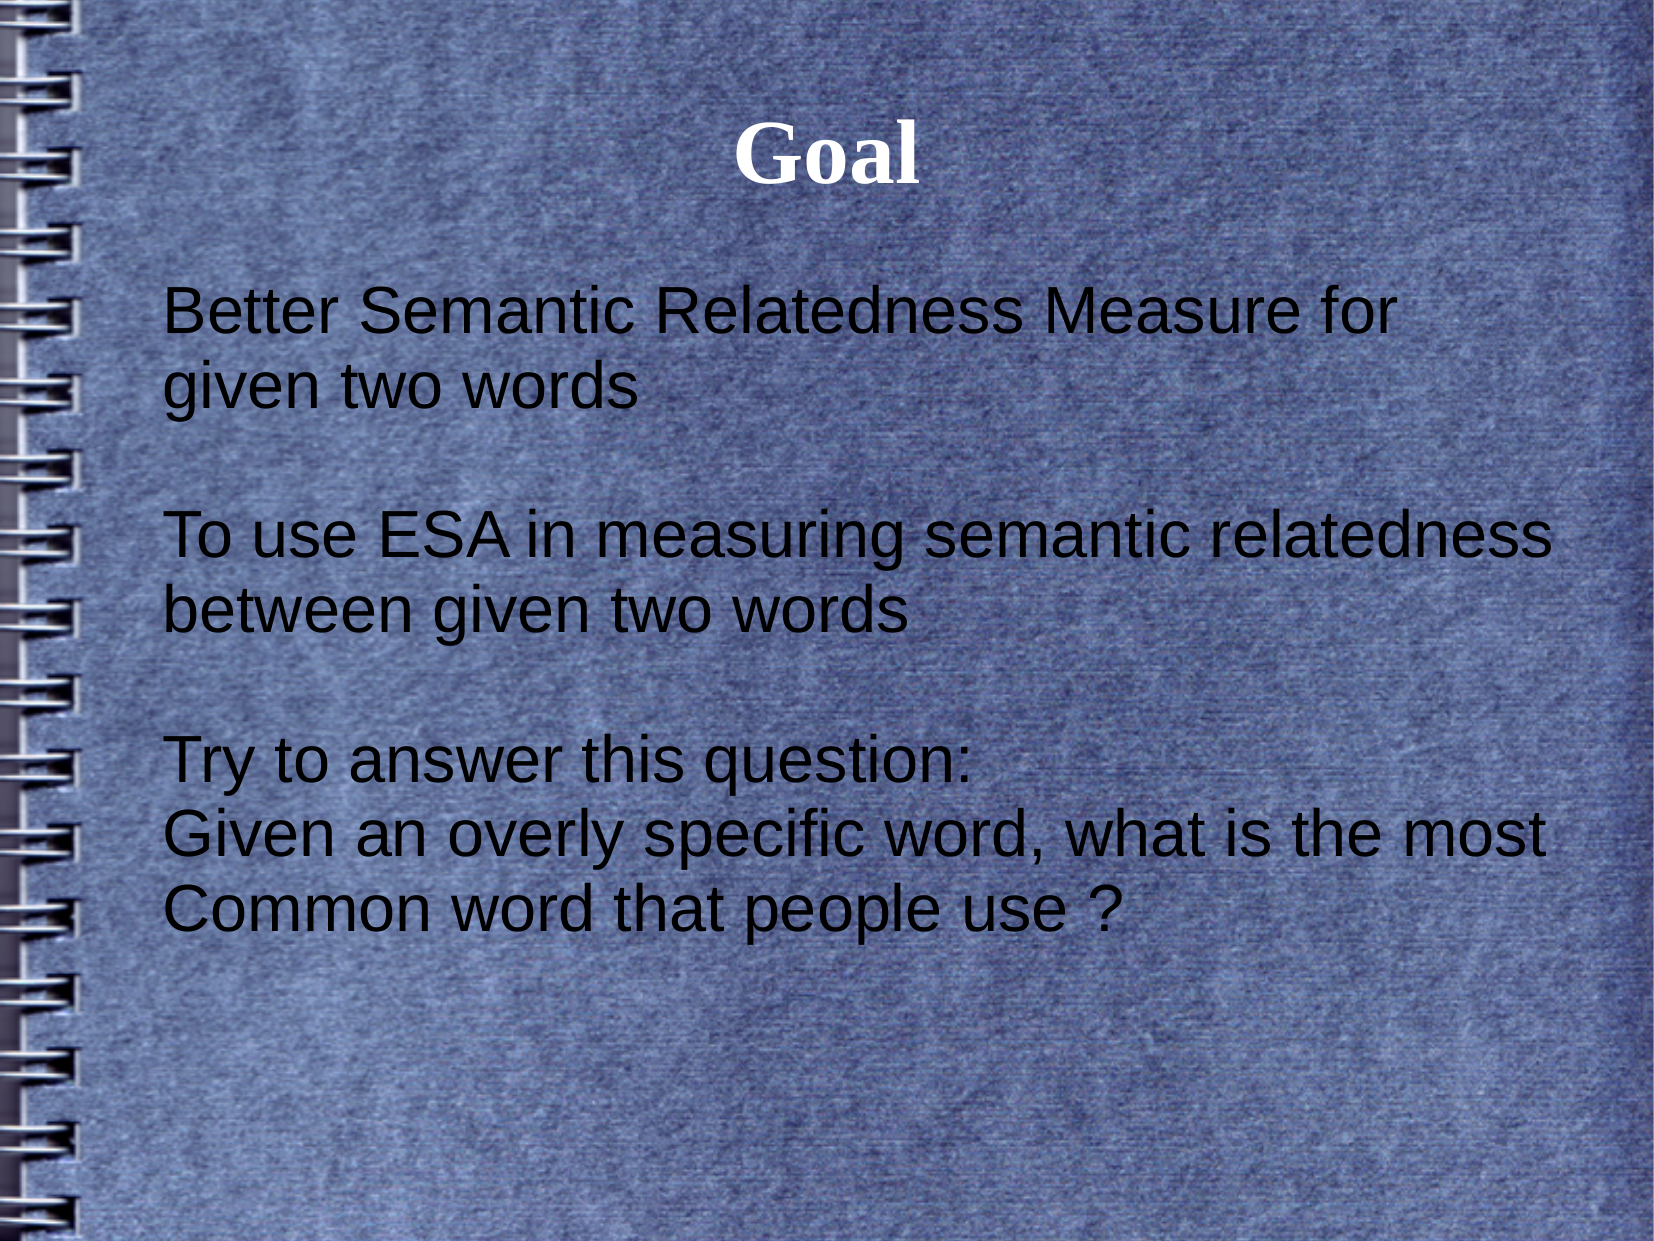

# Goal
Better Semantic Relatedness Measure for
given two words
To use ESA in measuring semantic relatedness
between given two words
Try to answer this question:
Given an overly specific word, what is the most
Common word that people use ?